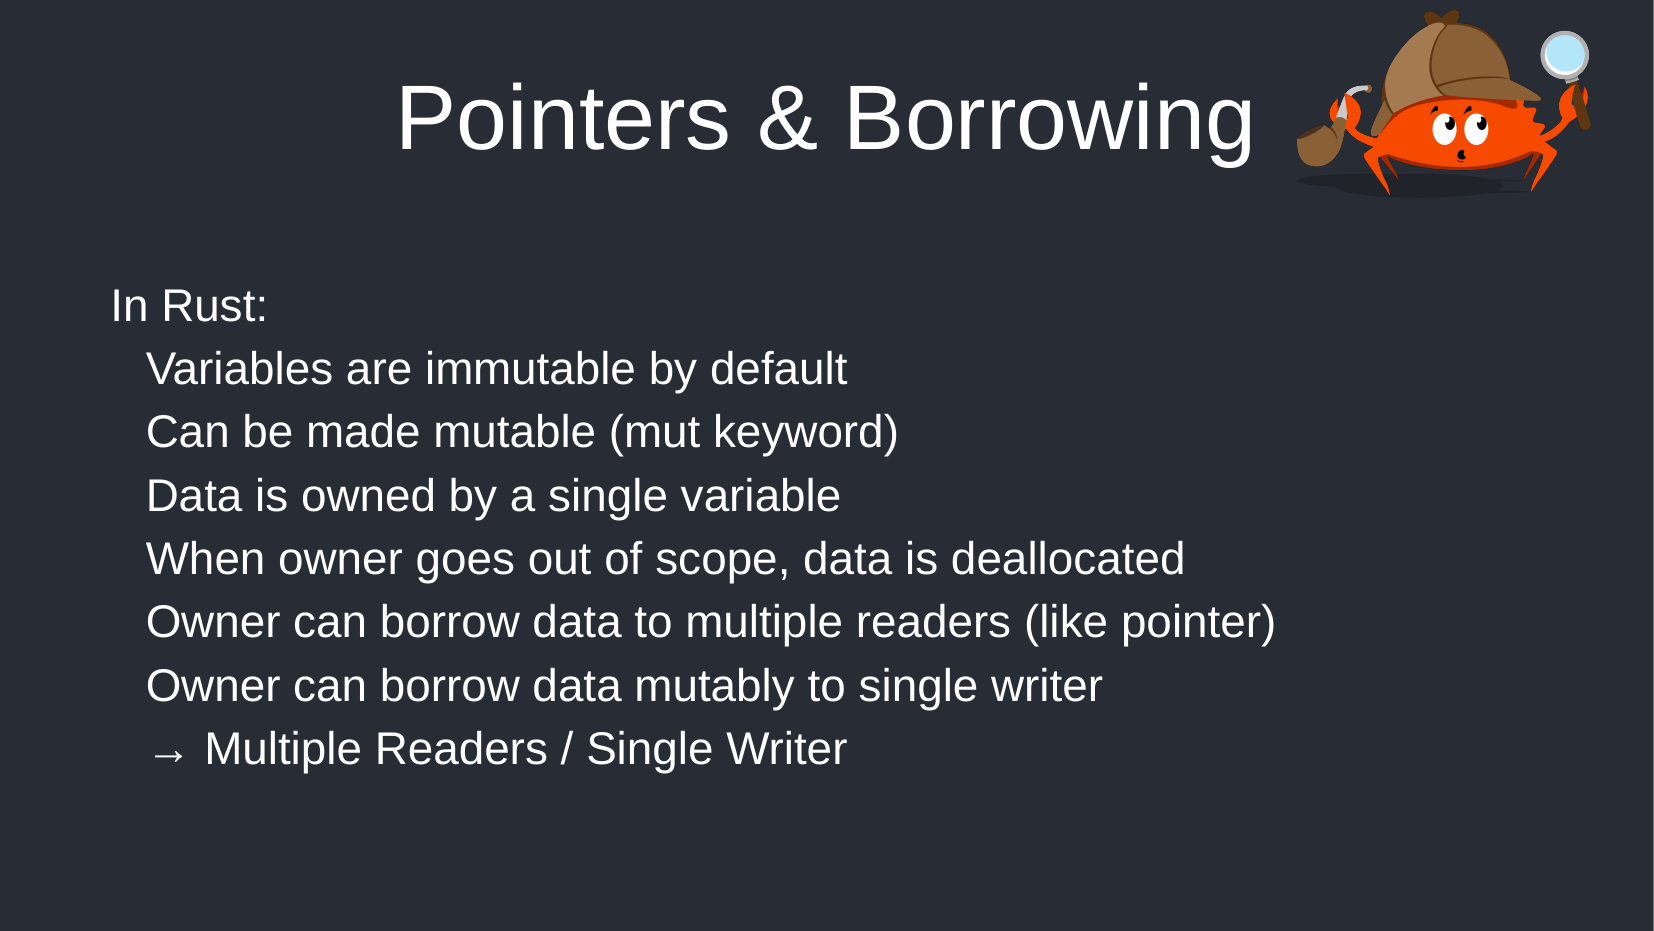

# Pointers & Borrowing
In Rust:
Variables are immutable by default
Can be made mutable (mut keyword)
Data is owned by a single variable
When owner goes out of scope, data is deallocated
Owner can borrow data to multiple readers (like pointer)
Owner can borrow data mutably to single writer
→ Multiple Readers / Single Writer